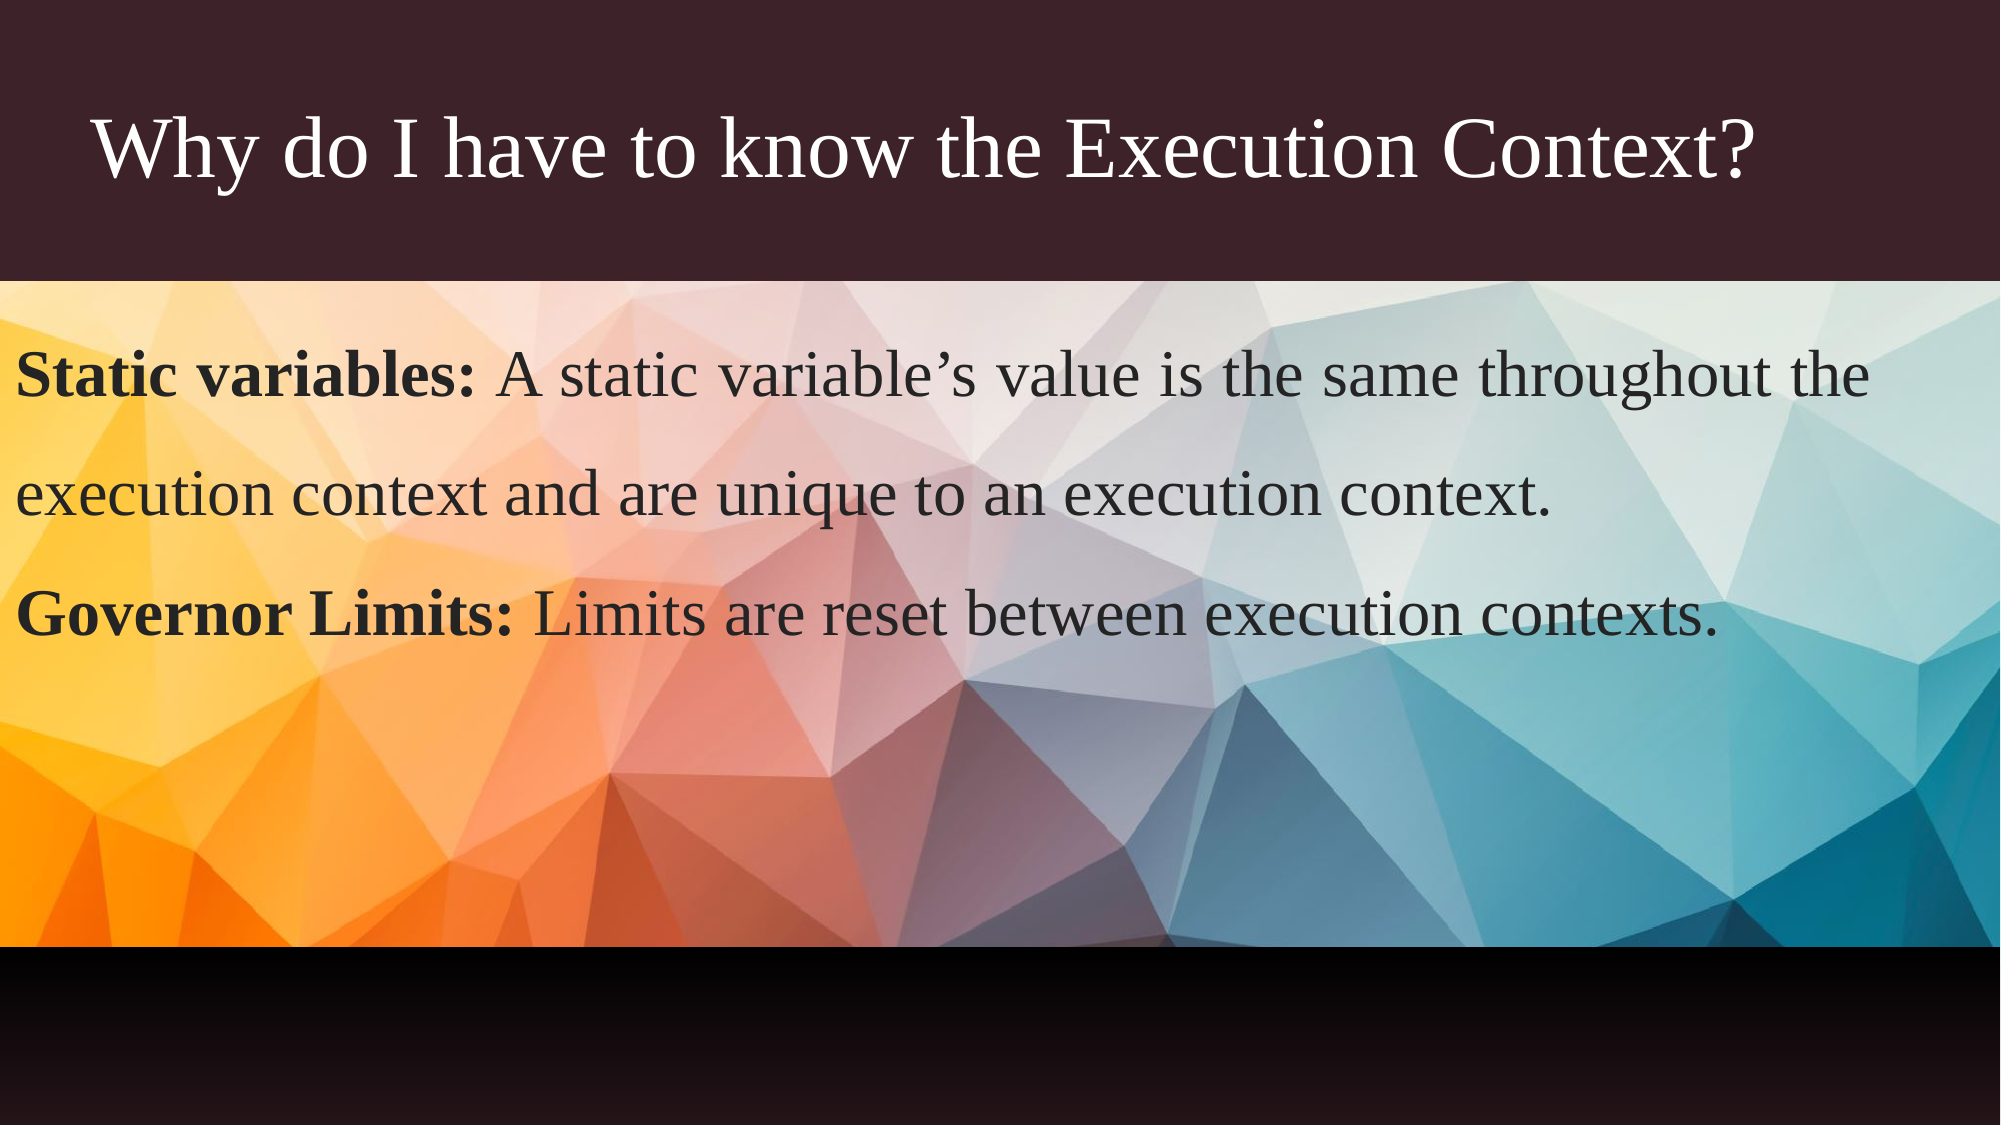

# Why do I have to know the Execution Context?
Static variables: A static variable’s value is the same throughout the execution context and are unique to an execution context.
Governor Limits: Limits are reset between execution contexts.